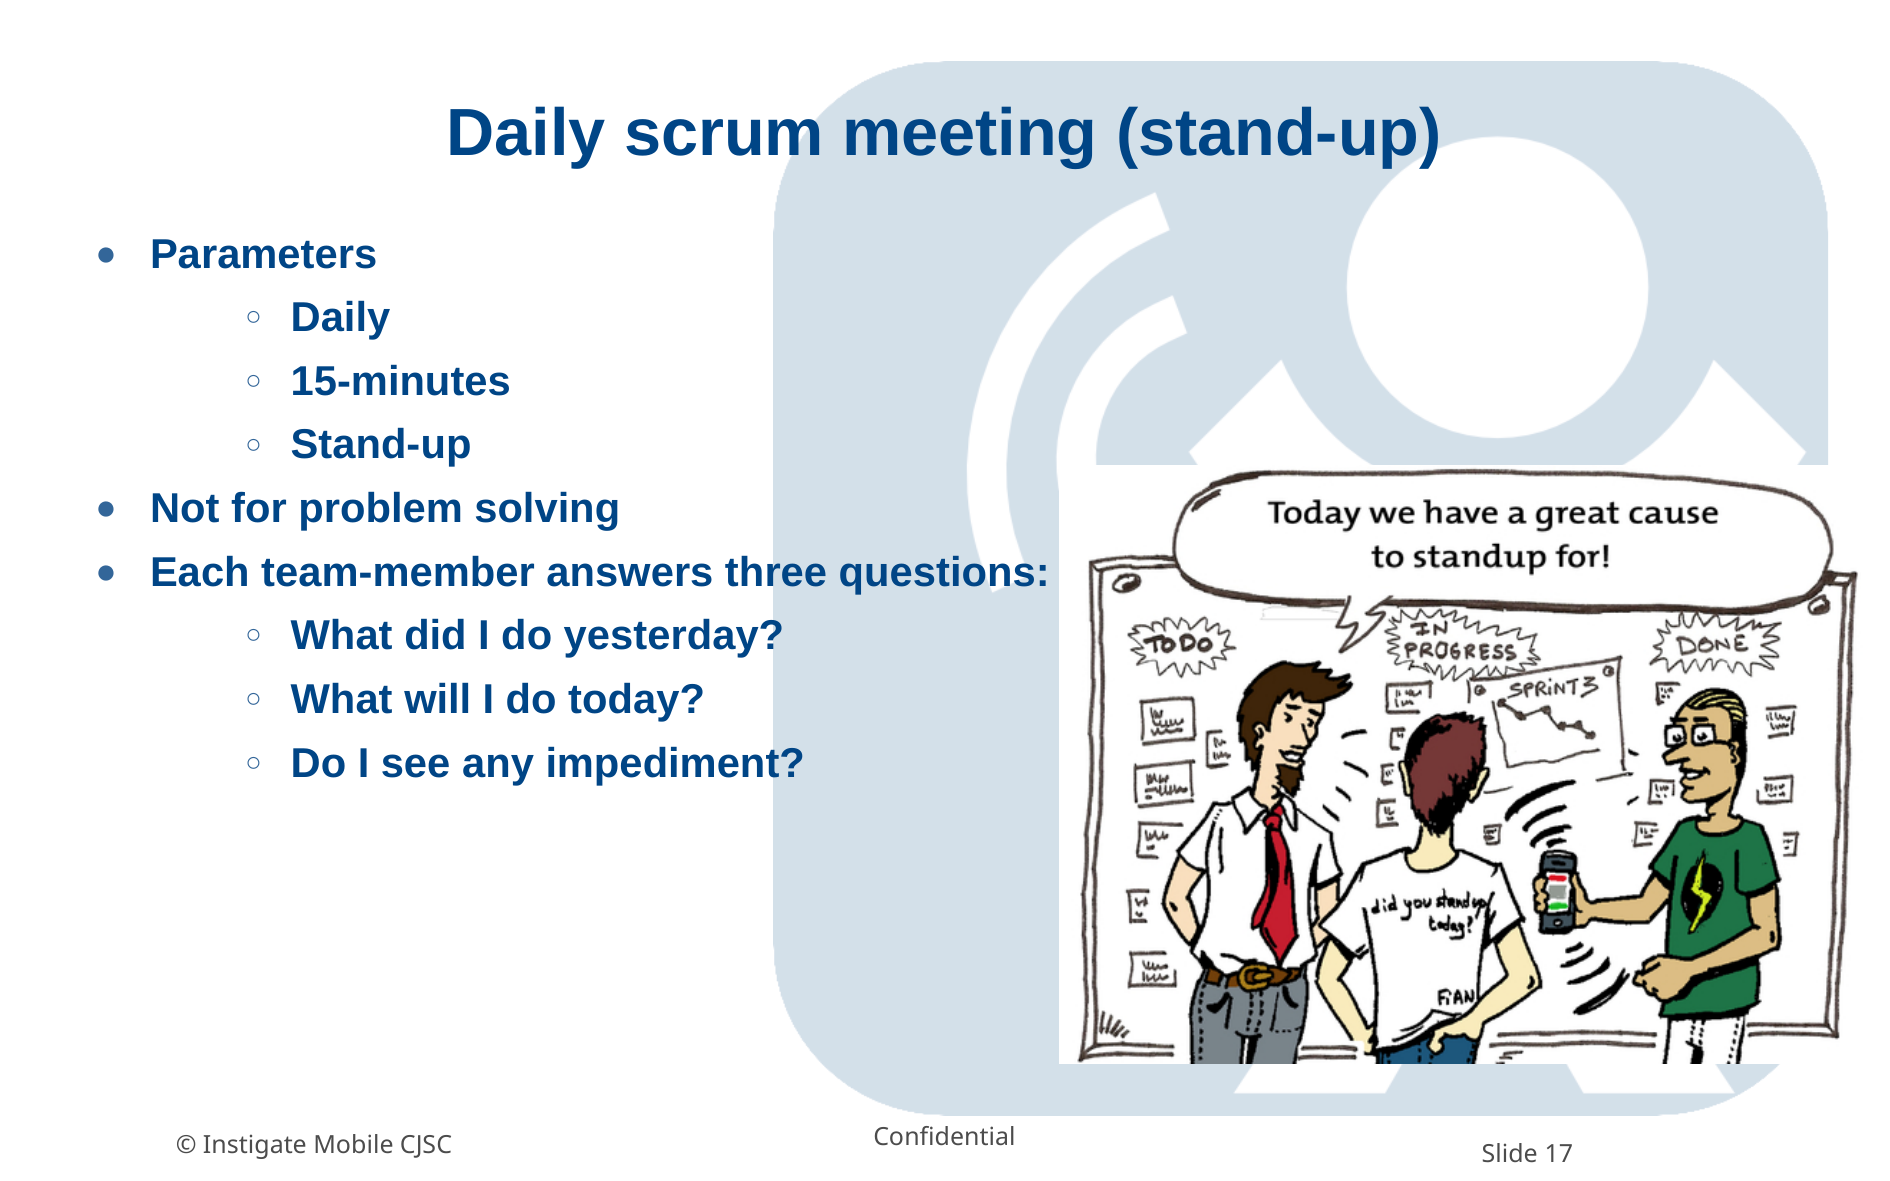

Daily scrum meeting (stand-up)
Parameters
Daily
15-minutes
Stand-up
Not for problem solving
Each team-member answers three questions:
What did I do yesterday?
What will I do today?
Do I see any impediment?
Confidential